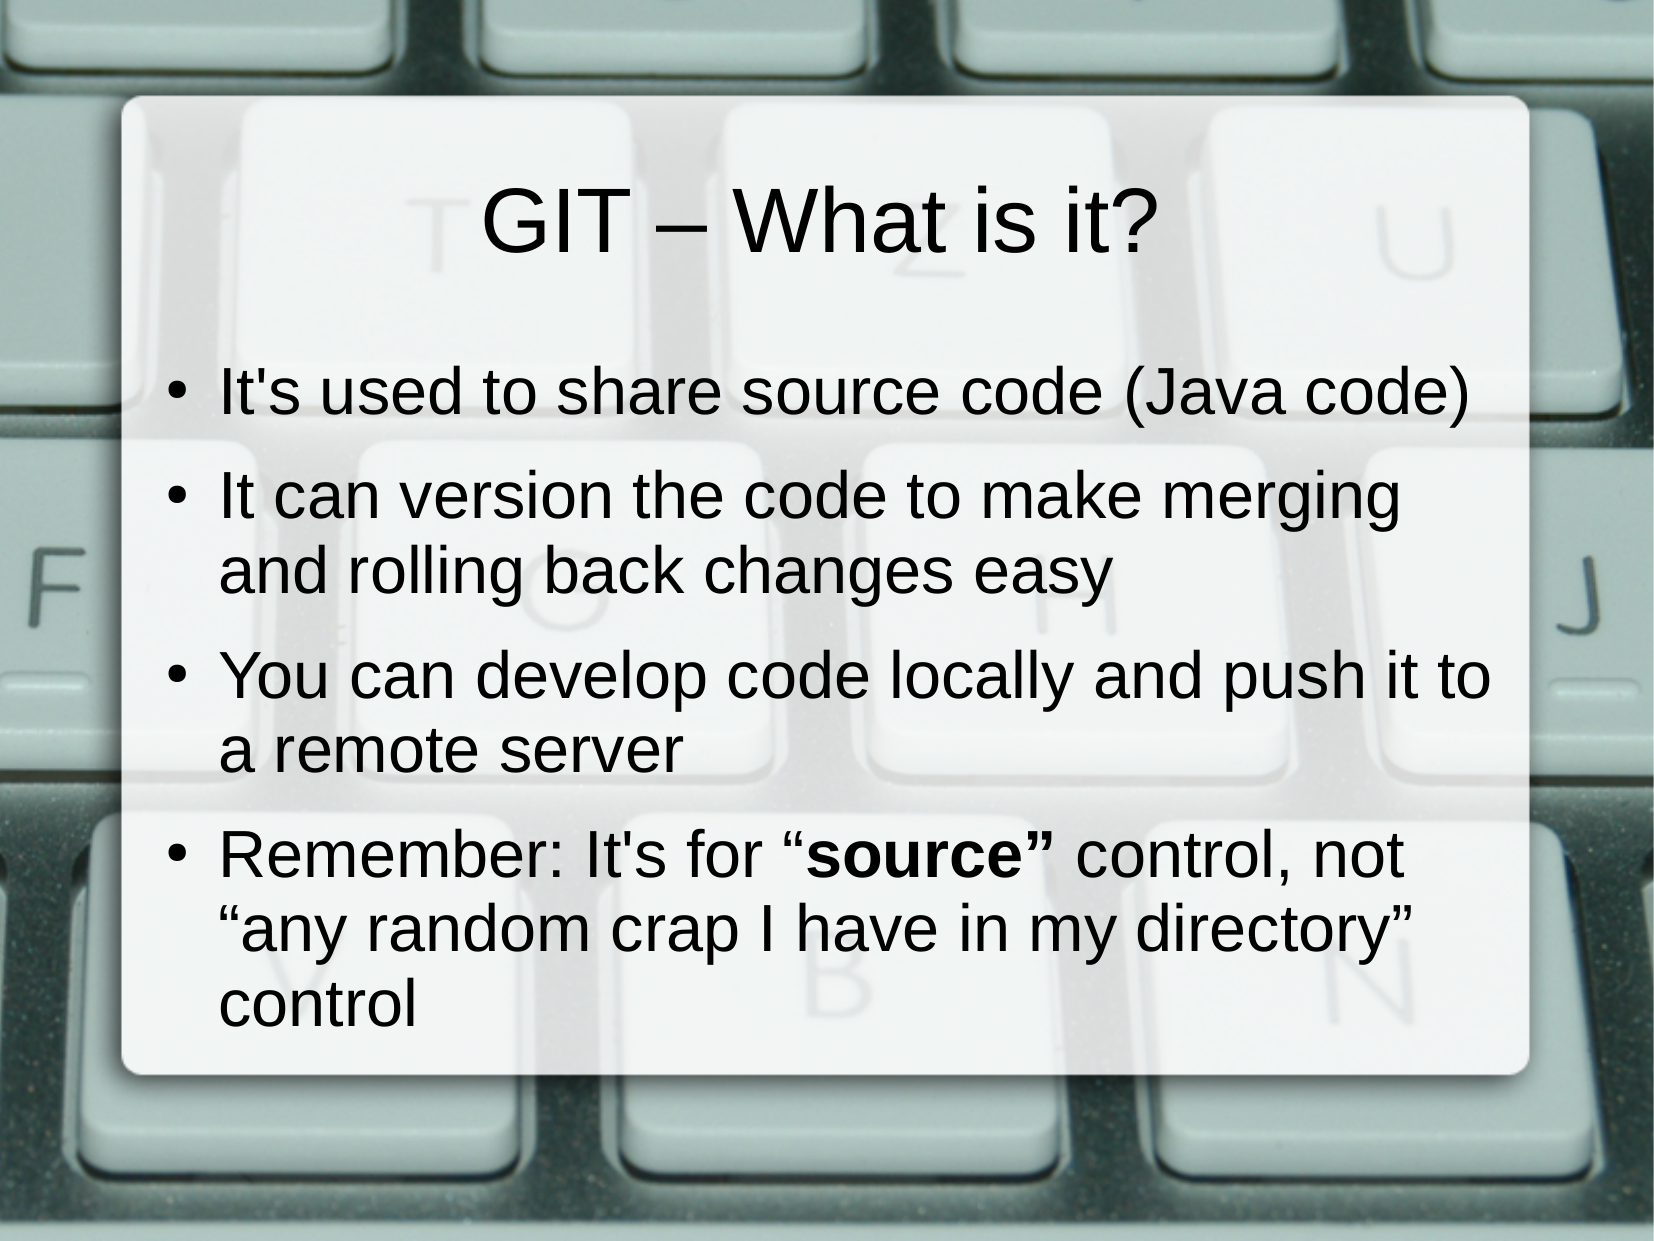

# GIT – What is it?
It's used to share source code (Java code)
It can version the code to make merging and rolling back changes easy
You can develop code locally and push it to a remote server
Remember: It's for “source” control, not “any random crap I have in my directory” control